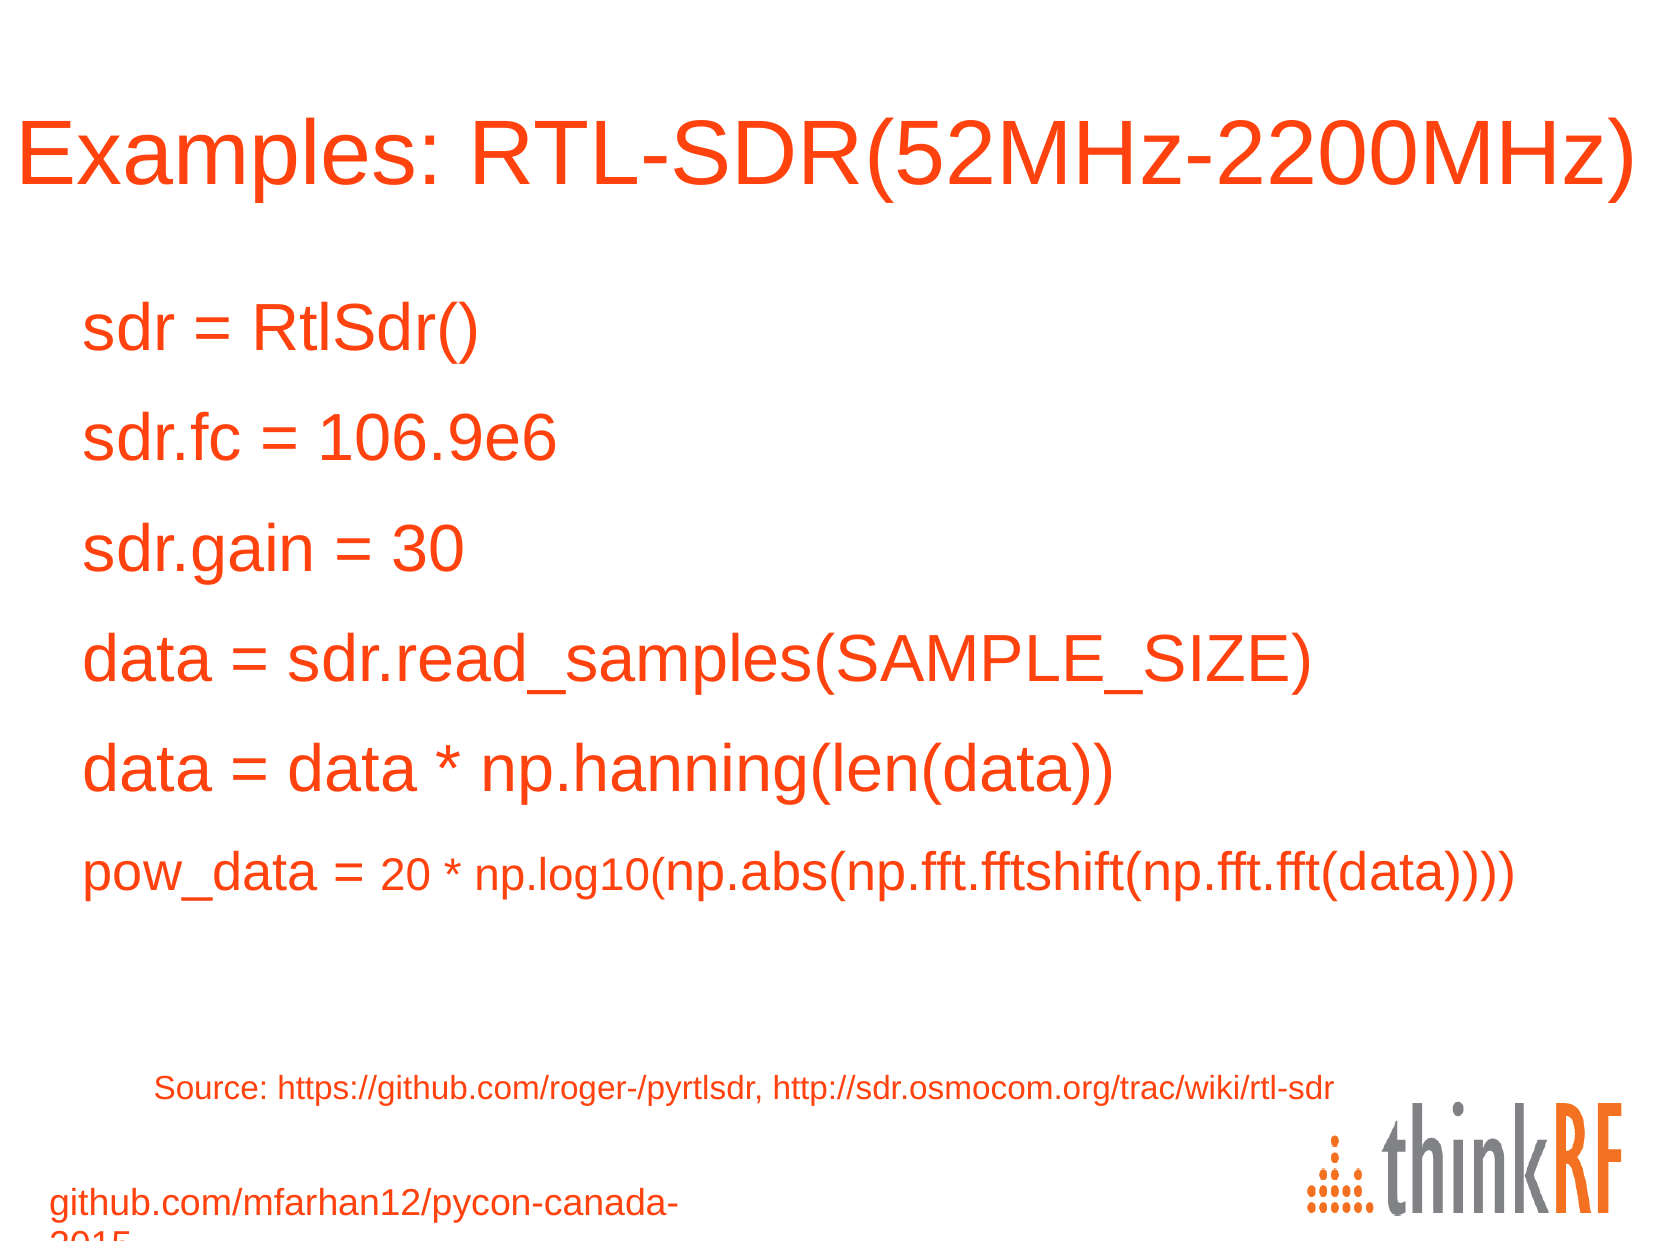

# Examples: RTL-SDR(52MHz-2200MHz)
sdr = RtlSdr()
sdr.fc = 106.9e6
sdr.gain = 30
data = sdr.read_samples(SAMPLE_SIZE)
data = data * np.hanning(len(data))
pow_data = 20 * np.log10(np.abs(np.fft.fftshift(np.fft.fft(data))))
Source: https://github.com/roger-/pyrtlsdr, http://sdr.osmocom.org/trac/wiki/rtl-sdr